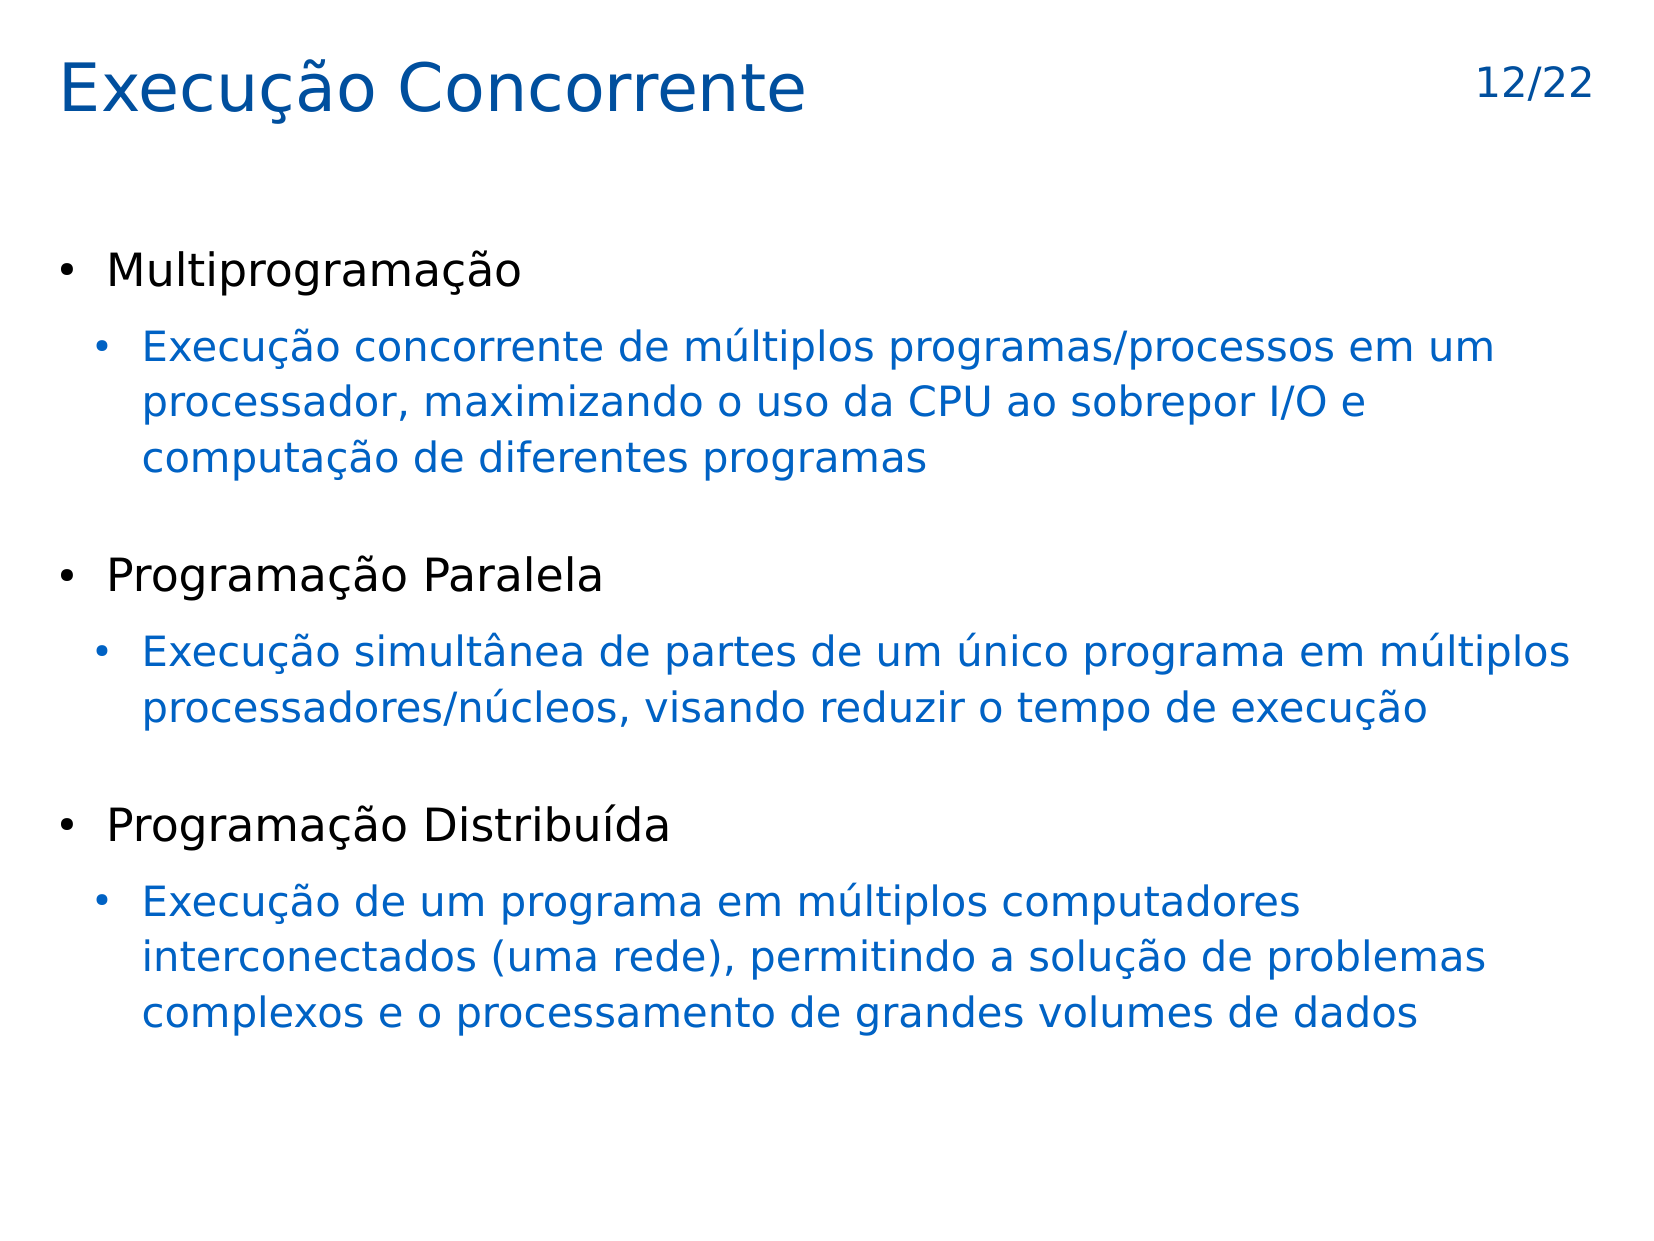

# Execução Concorrente
12
Multiprogramação
Execução concorrente de múltiplos programas/processos em um processador, maximizando o uso da CPU ao sobrepor I/O e computação de diferentes programas
Programação Paralela
Execução simultânea de partes de um único programa em múltiplos processadores/núcleos, visando reduzir o tempo de execução
Programação Distribuída
Execução de um programa em múltiplos computadores interconectados (uma rede), permitindo a solução de problemas complexos e o processamento de grandes volumes de dados